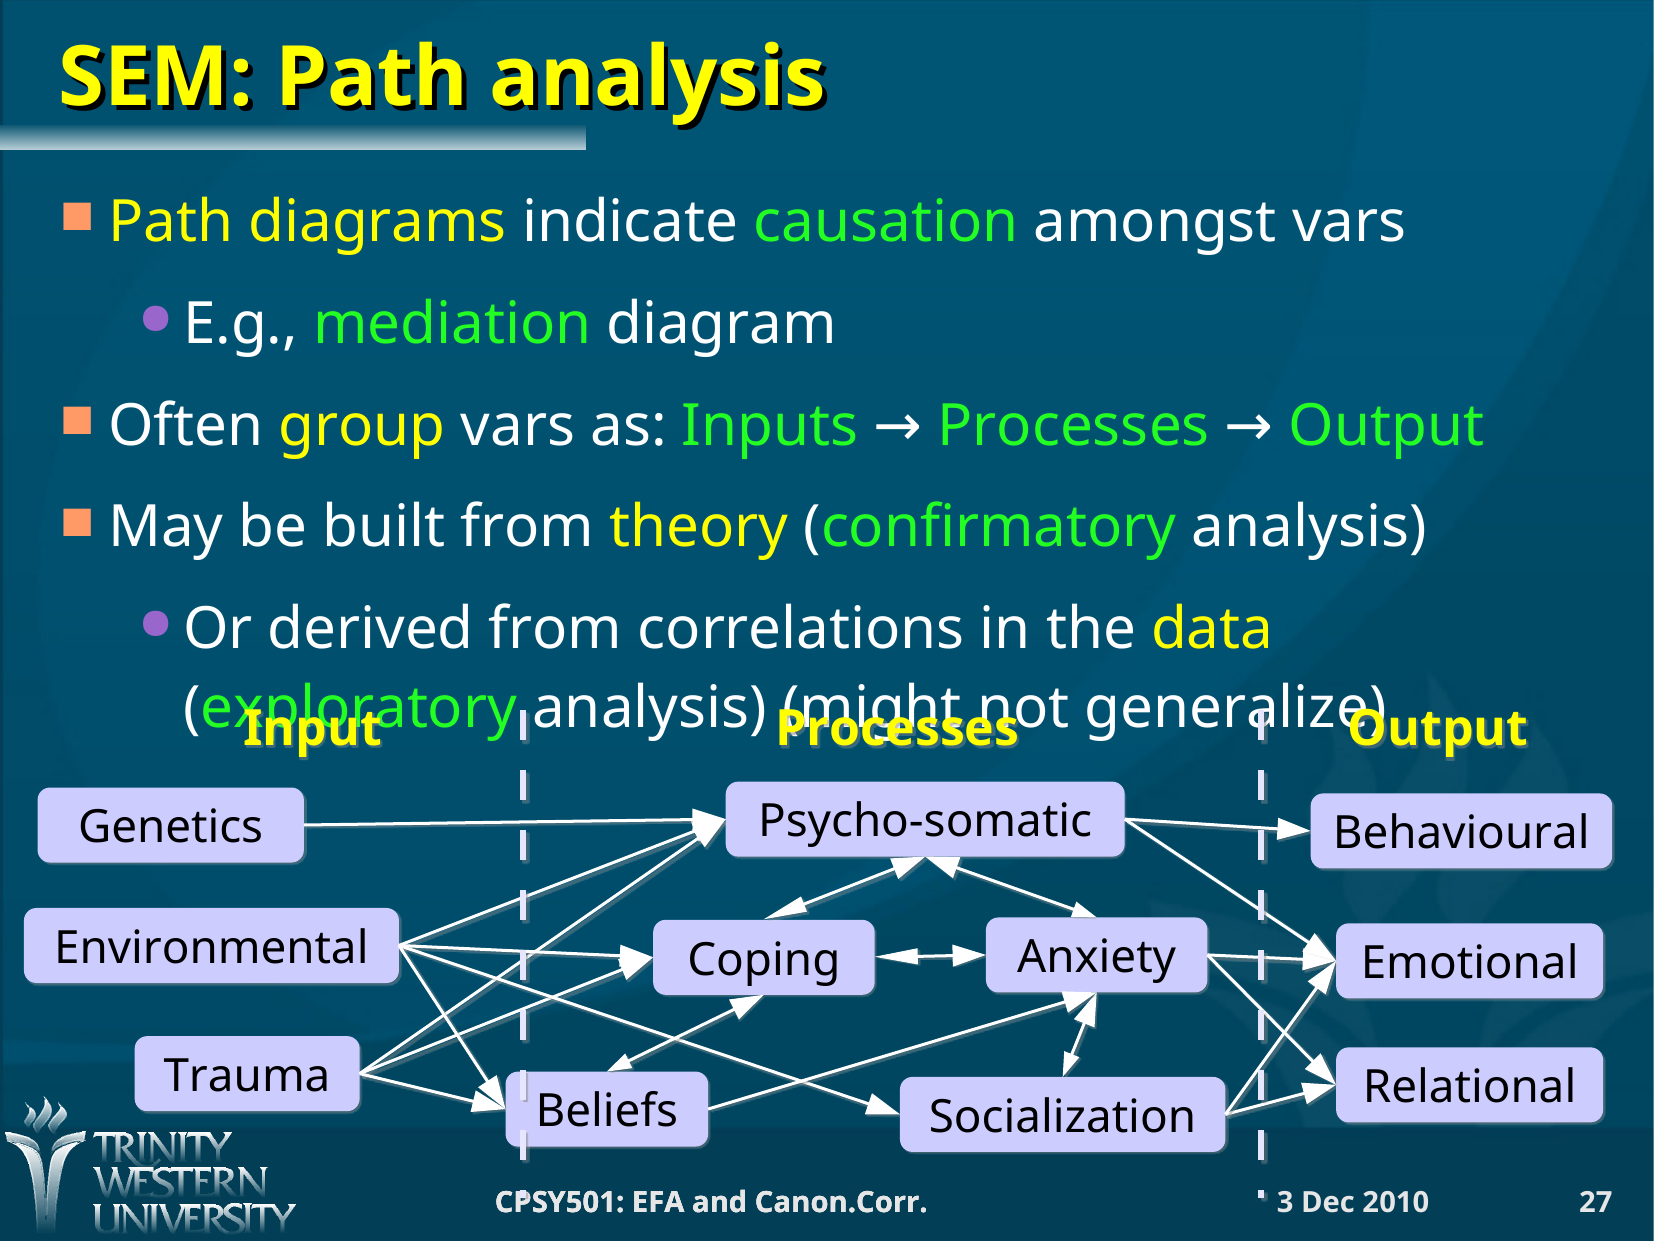

# SEM: Path analysis
Path diagrams indicate causation amongst vars
E.g., mediation diagram
Often group vars as: Inputs → Processes → Output
May be built from theory (confirmatory analysis)
Or derived from correlations in the data (exploratory analysis) (might not generalize)
Input
Processes
Output
Psycho-somatic
Genetics
Behavioural
Environmental
Anxiety
Coping
Emotional
Trauma
Relational
Beliefs
Socialization
CPSY501: EFA and Canon.Corr.
3 Dec 2010
27